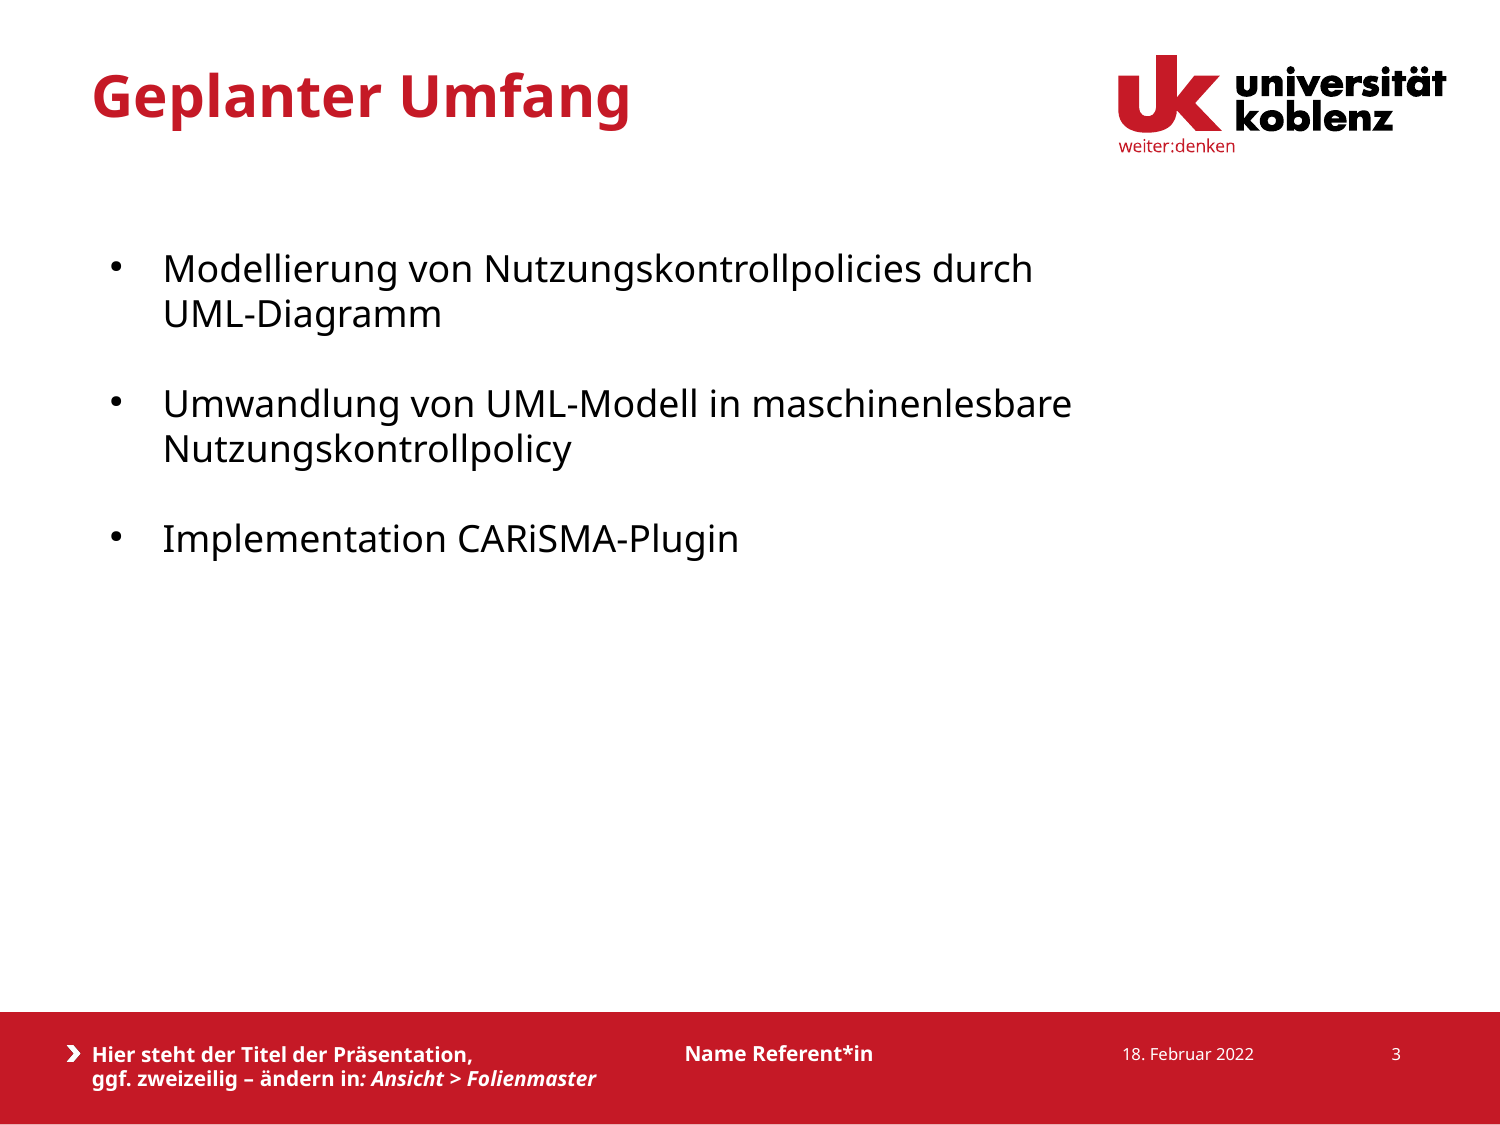

# Geplanter Umfang
Modellierung von Nutzungskontrollpolicies durch UML-Diagramm
Umwandlung von UML-Modell in maschinenlesbare Nutzungskontrollpolicy
Implementation CARiSMA-Plugin